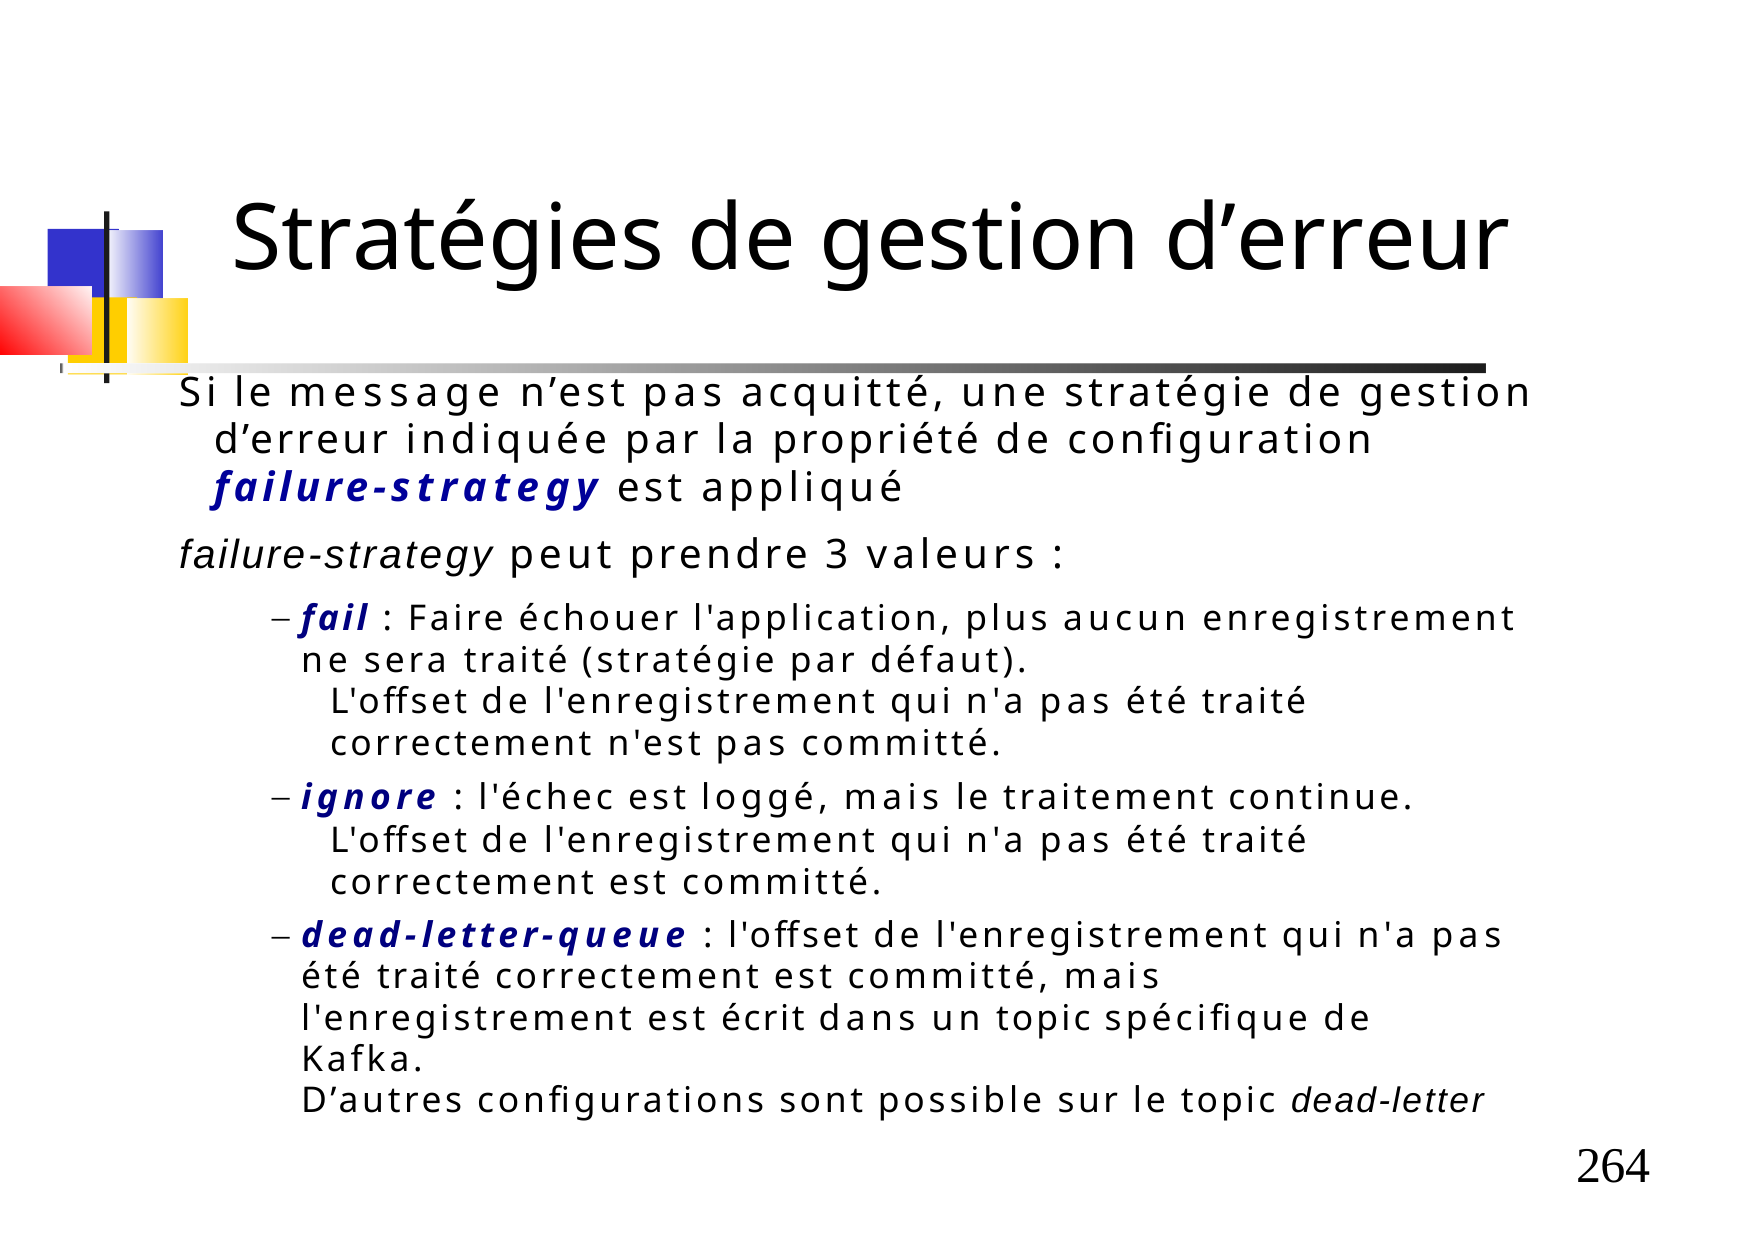

# Stratégies de gestion d’erreur
Si le message n’est pas acquitté, une stratégie de gestion d’erreur indiquée par la propriété de configuration failure-strategy est appliqué
failure-strategy peut prendre 3 valeurs :
fail : Faire échouer l'application, plus aucun enregistrement ne sera traité (stratégie par défaut).
L'offset de l'enregistrement qui n'a pas été traité correctement n'est pas committé.
ignore : l'échec est loggé, mais le traitement continue.
L'offset de l'enregistrement qui n'a pas été traité correctement est committé.
dead-letter-queue : l'offset de l'enregistrement qui n'a pas été traité correctement est committé, mais l'enregistrement est écrit dans un topic spécifique de Kafka.
D’autres configurations sont possible sur le topic dead-letter
264